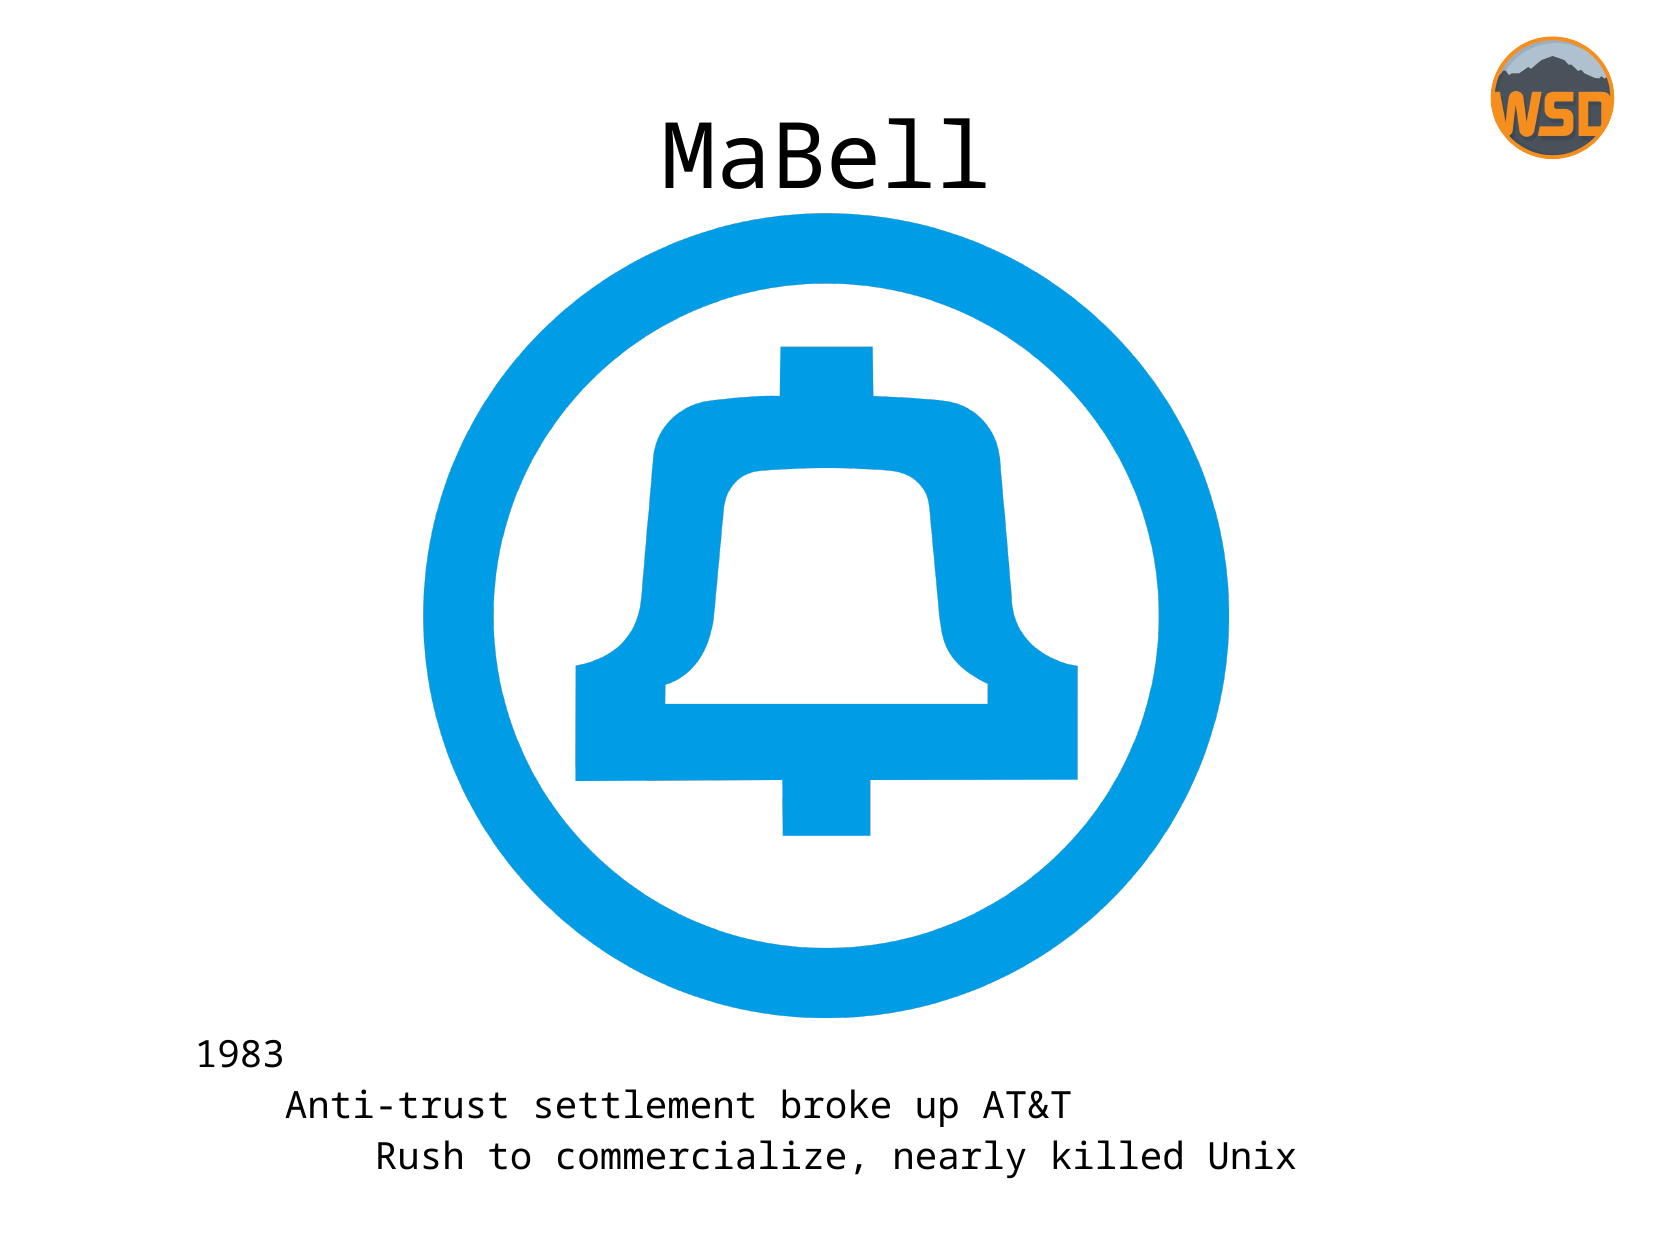

# MaBell
1983
 Anti-trust settlement broke up AT&T
 Rush to commercialize, nearly killed Unix